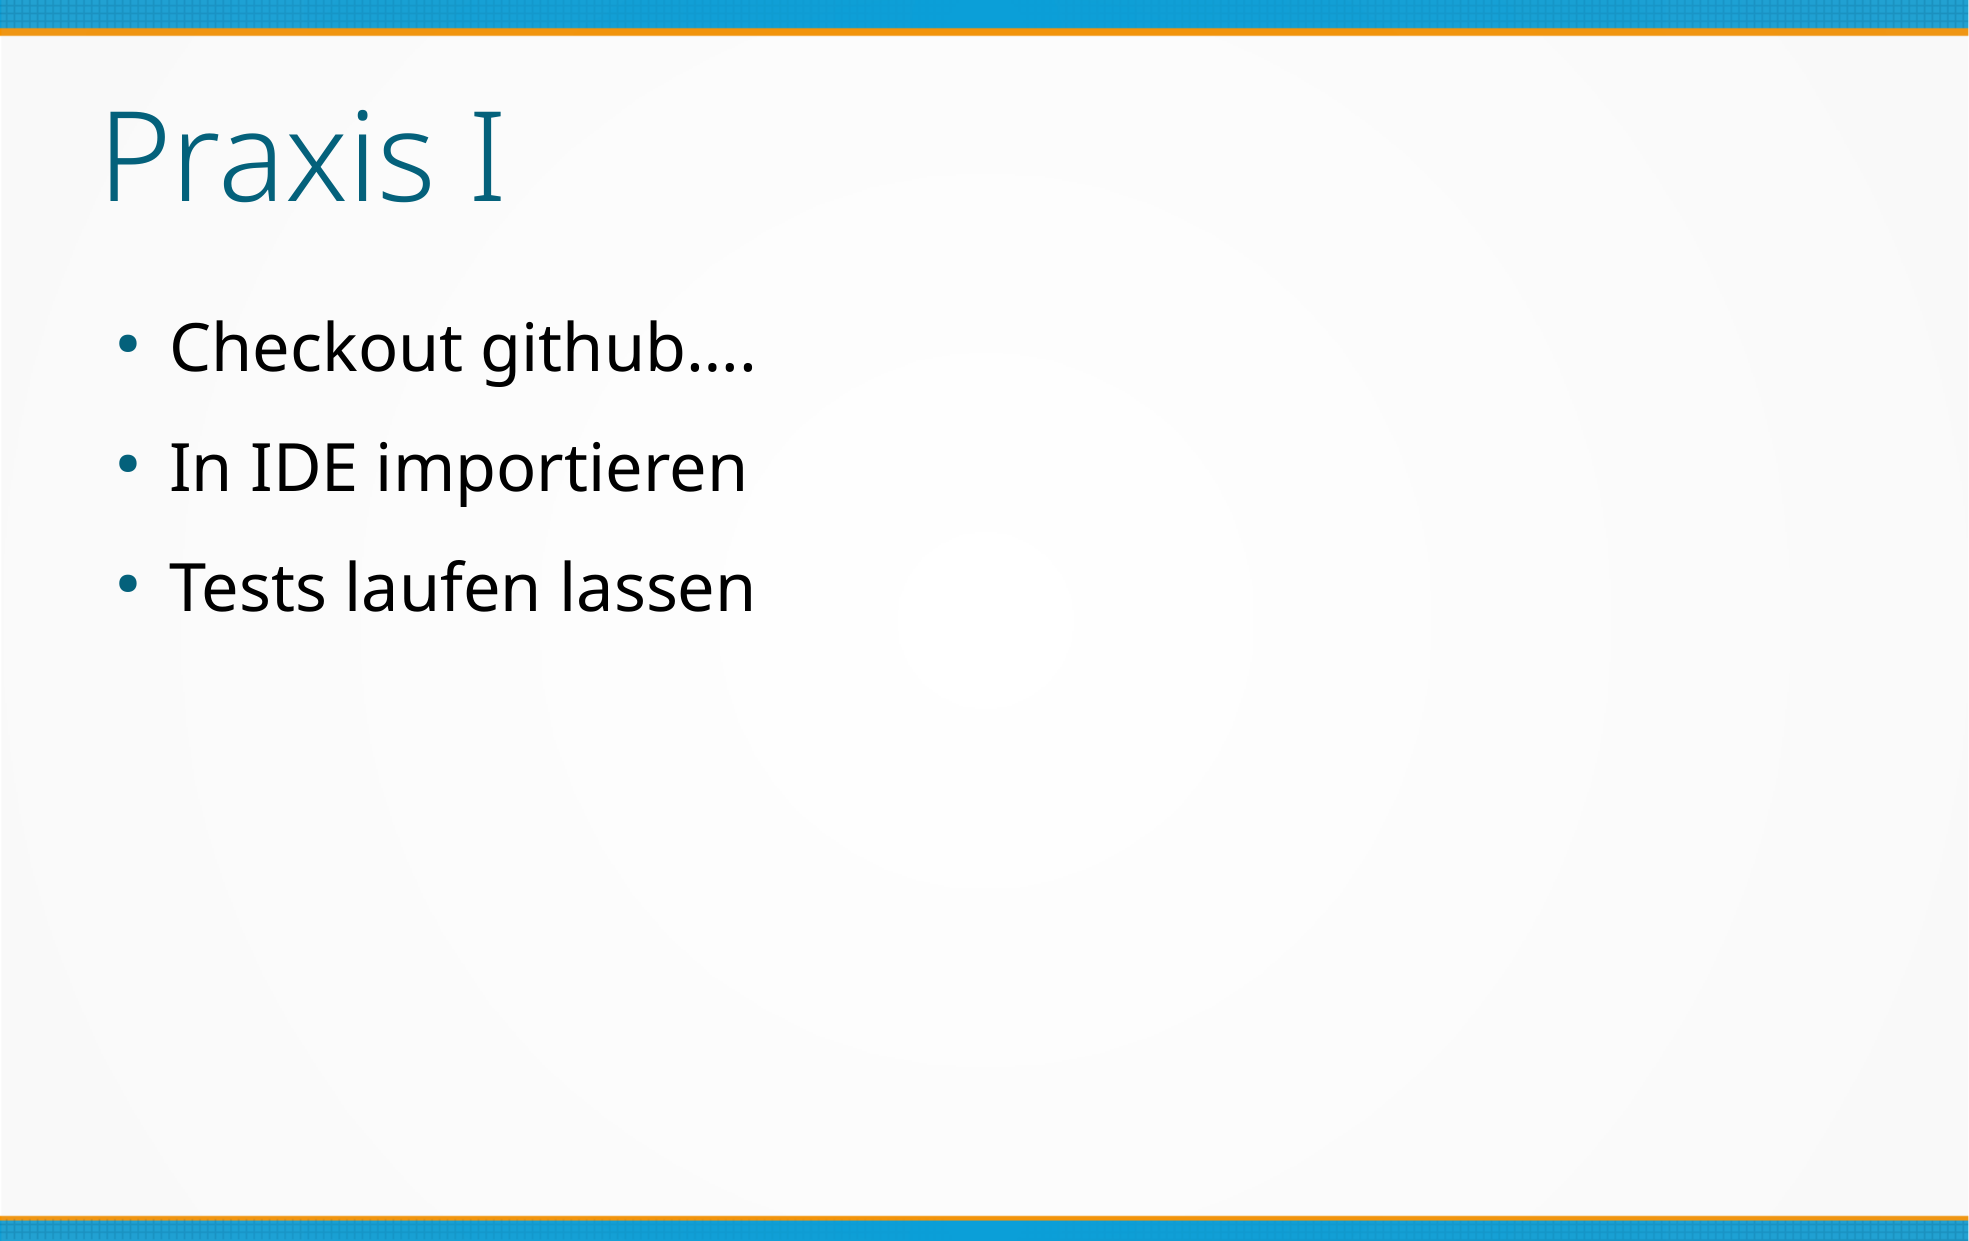

# Praxis I
Checkout github….
In IDE importieren
Tests laufen lassen